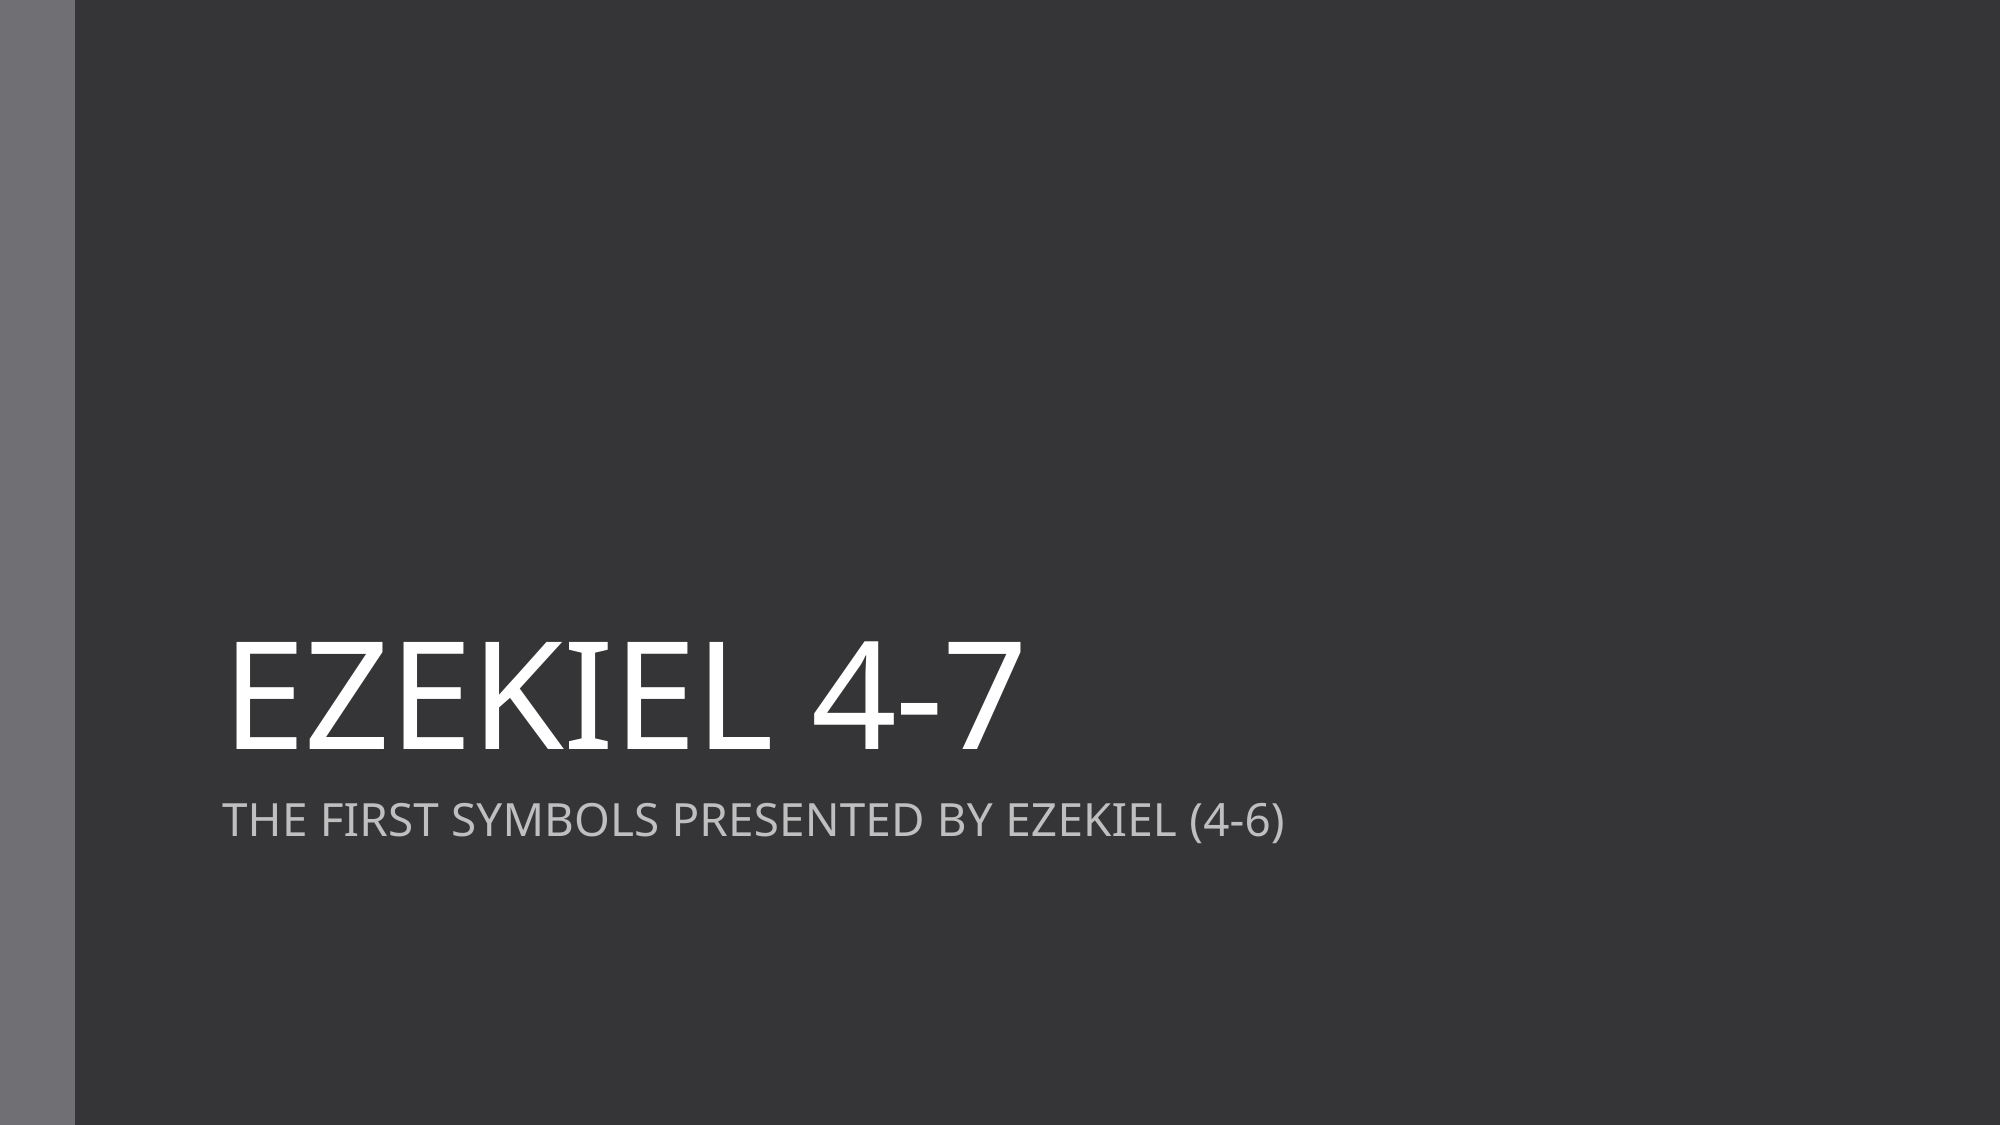

# EZEKIEL 4-7
THE FIRST SYMBOLS PRESENTED BY EZEKIEL (4-6)